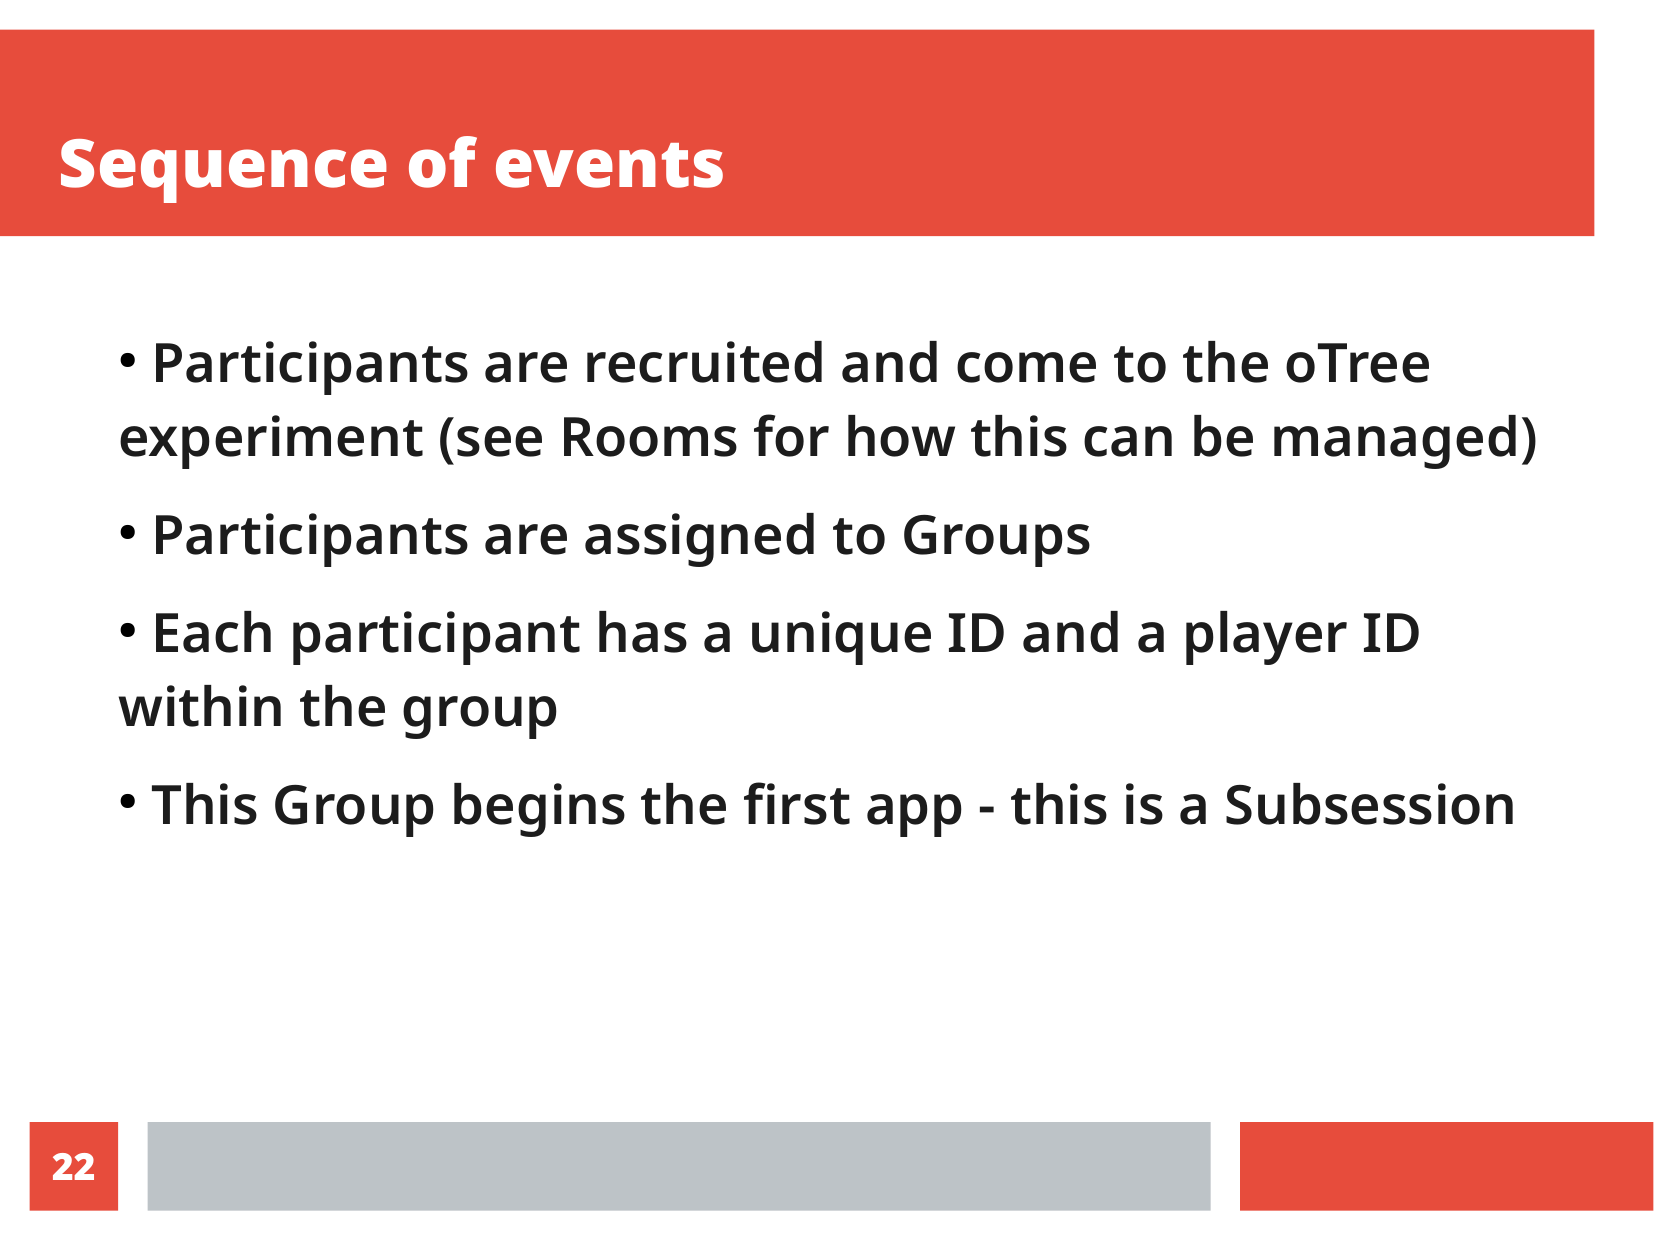

# Sequence of events
 Participants are recruited and come to the oTree experiment (see Rooms for how this can be managed)
 Participants are assigned to Groups
 Each participant has a unique ID and a player ID within the group
 This Group begins the first app - this is a Subsession
22